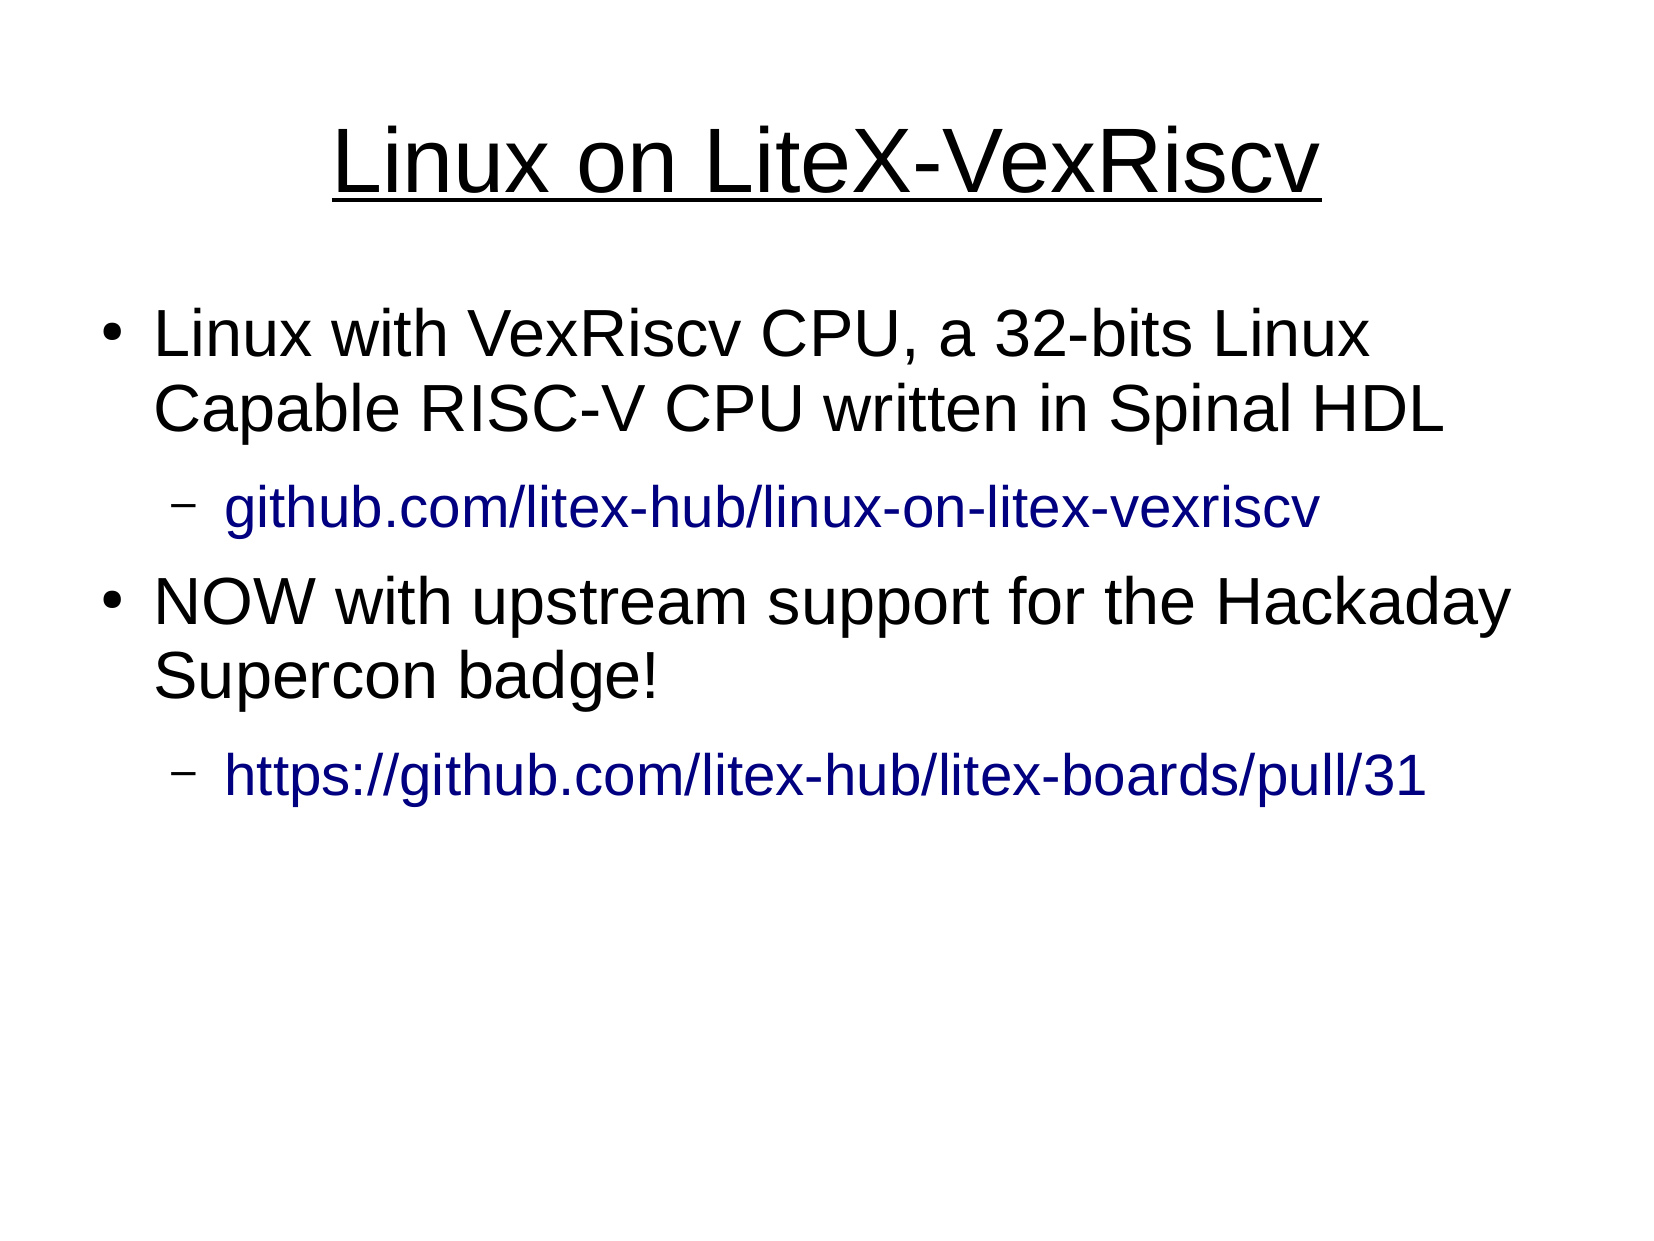

# Linux on LiteX-VexRiscv
Linux with VexRiscv CPU, a 32-bits Linux Capable RISC-V CPU written in Spinal HDL
github.com/litex-hub/linux-on-litex-vexriscv
NOW with upstream support for the Hackaday Supercon badge!
https://github.com/litex-hub/litex-boards/pull/31